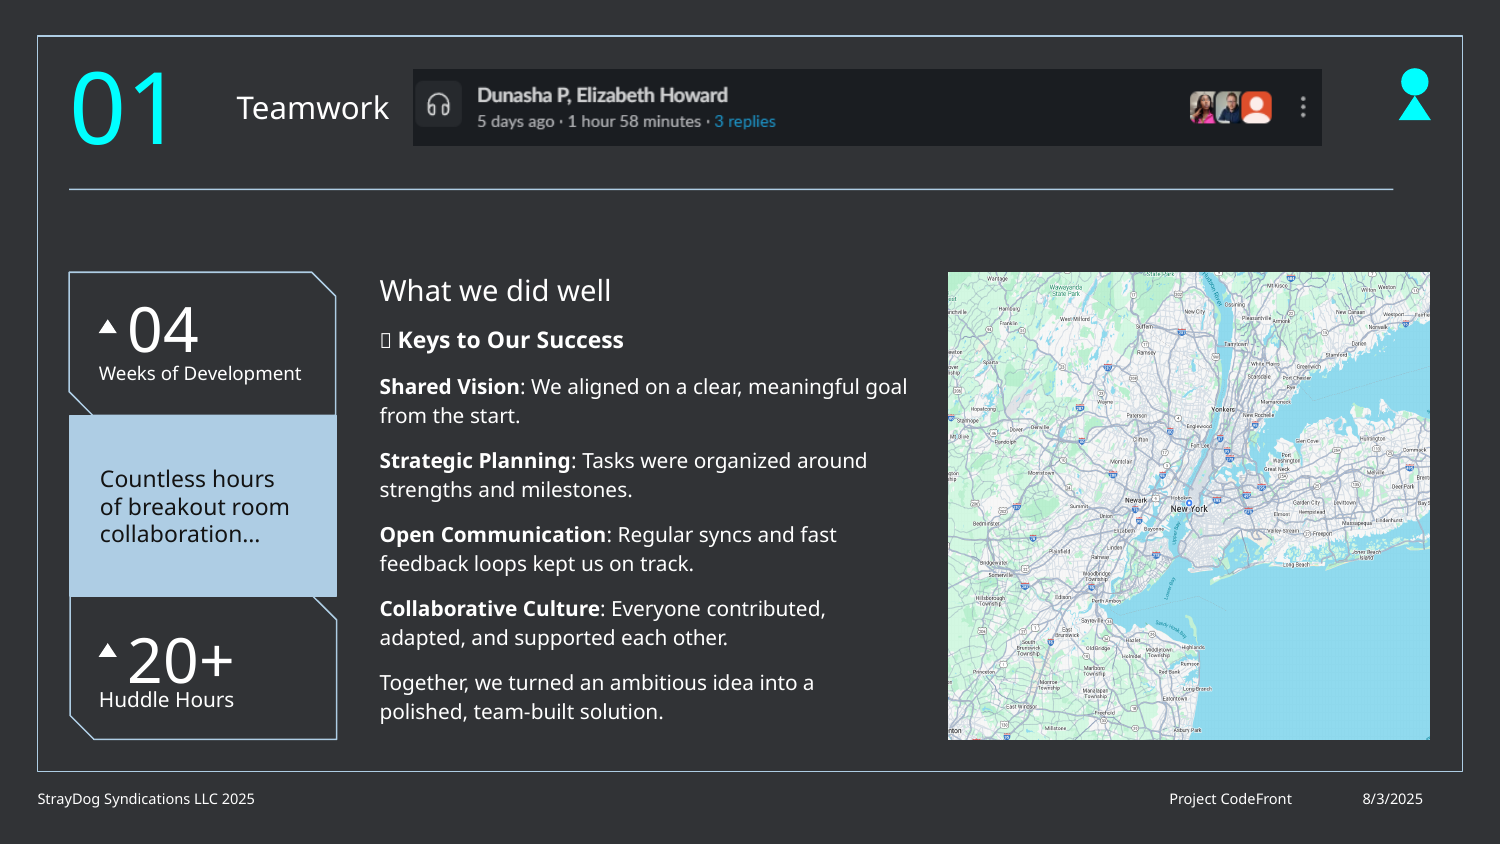

01
Teamwork
What we did well
04
# ✅ Keys to Our Success
Shared Vision: We aligned on a clear, meaningful goal from the start.
Strategic Planning: Tasks were organized around strengths and milestones.
Open Communication: Regular syncs and fast feedback loops kept us on track.
Collaborative Culture: Everyone contributed, adapted, and supported each other.
Together, we turned an ambitious idea into a polished, team-built solution.
Weeks of Development
20+
Countless hours of breakout room collaboration…
Huddle Hours
StrayDog Syndications LLC 2025
Project CodeFront
8/3/2025